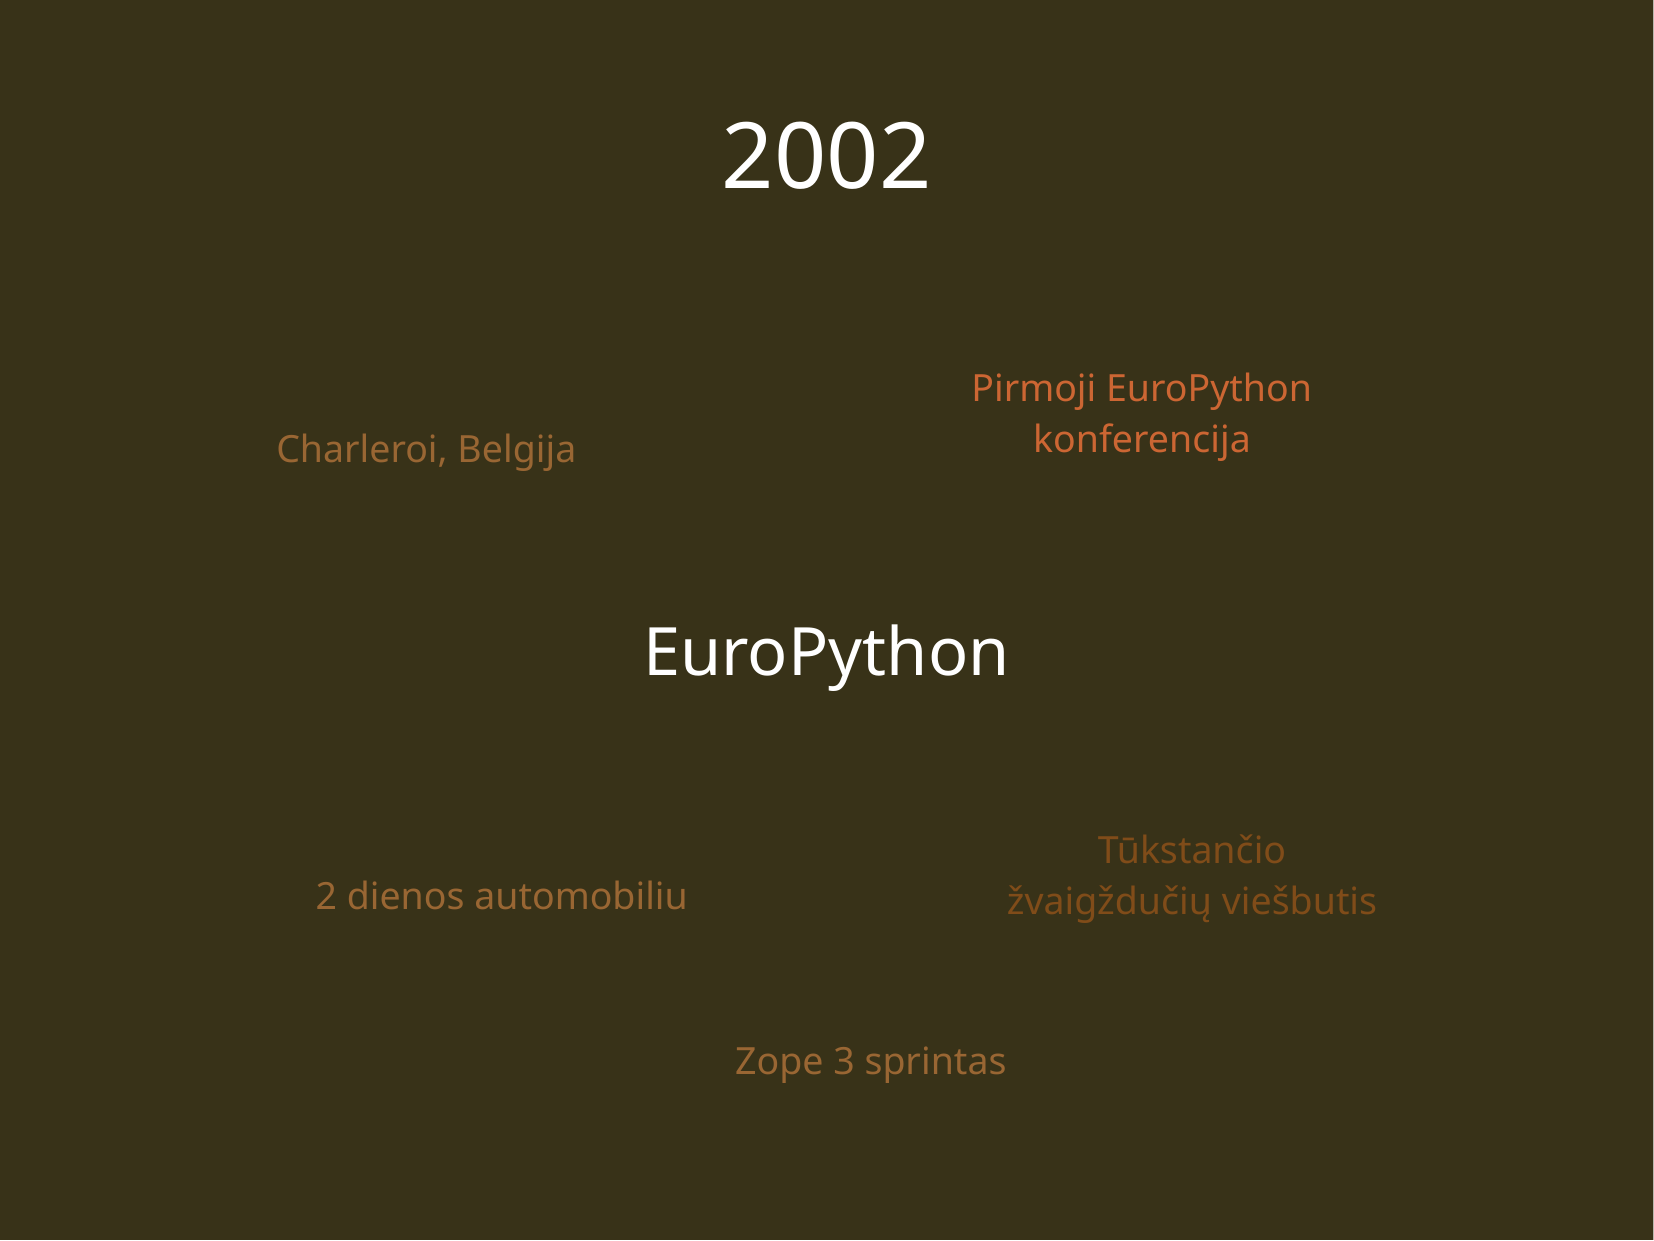

# 2002
EuroPython
Pirmoji EuroPython konferencija
Charleroi, Belgija
Tūkstančio žvaigždučių viešbutis
2 dienos automobiliu
Zope 3 sprintas